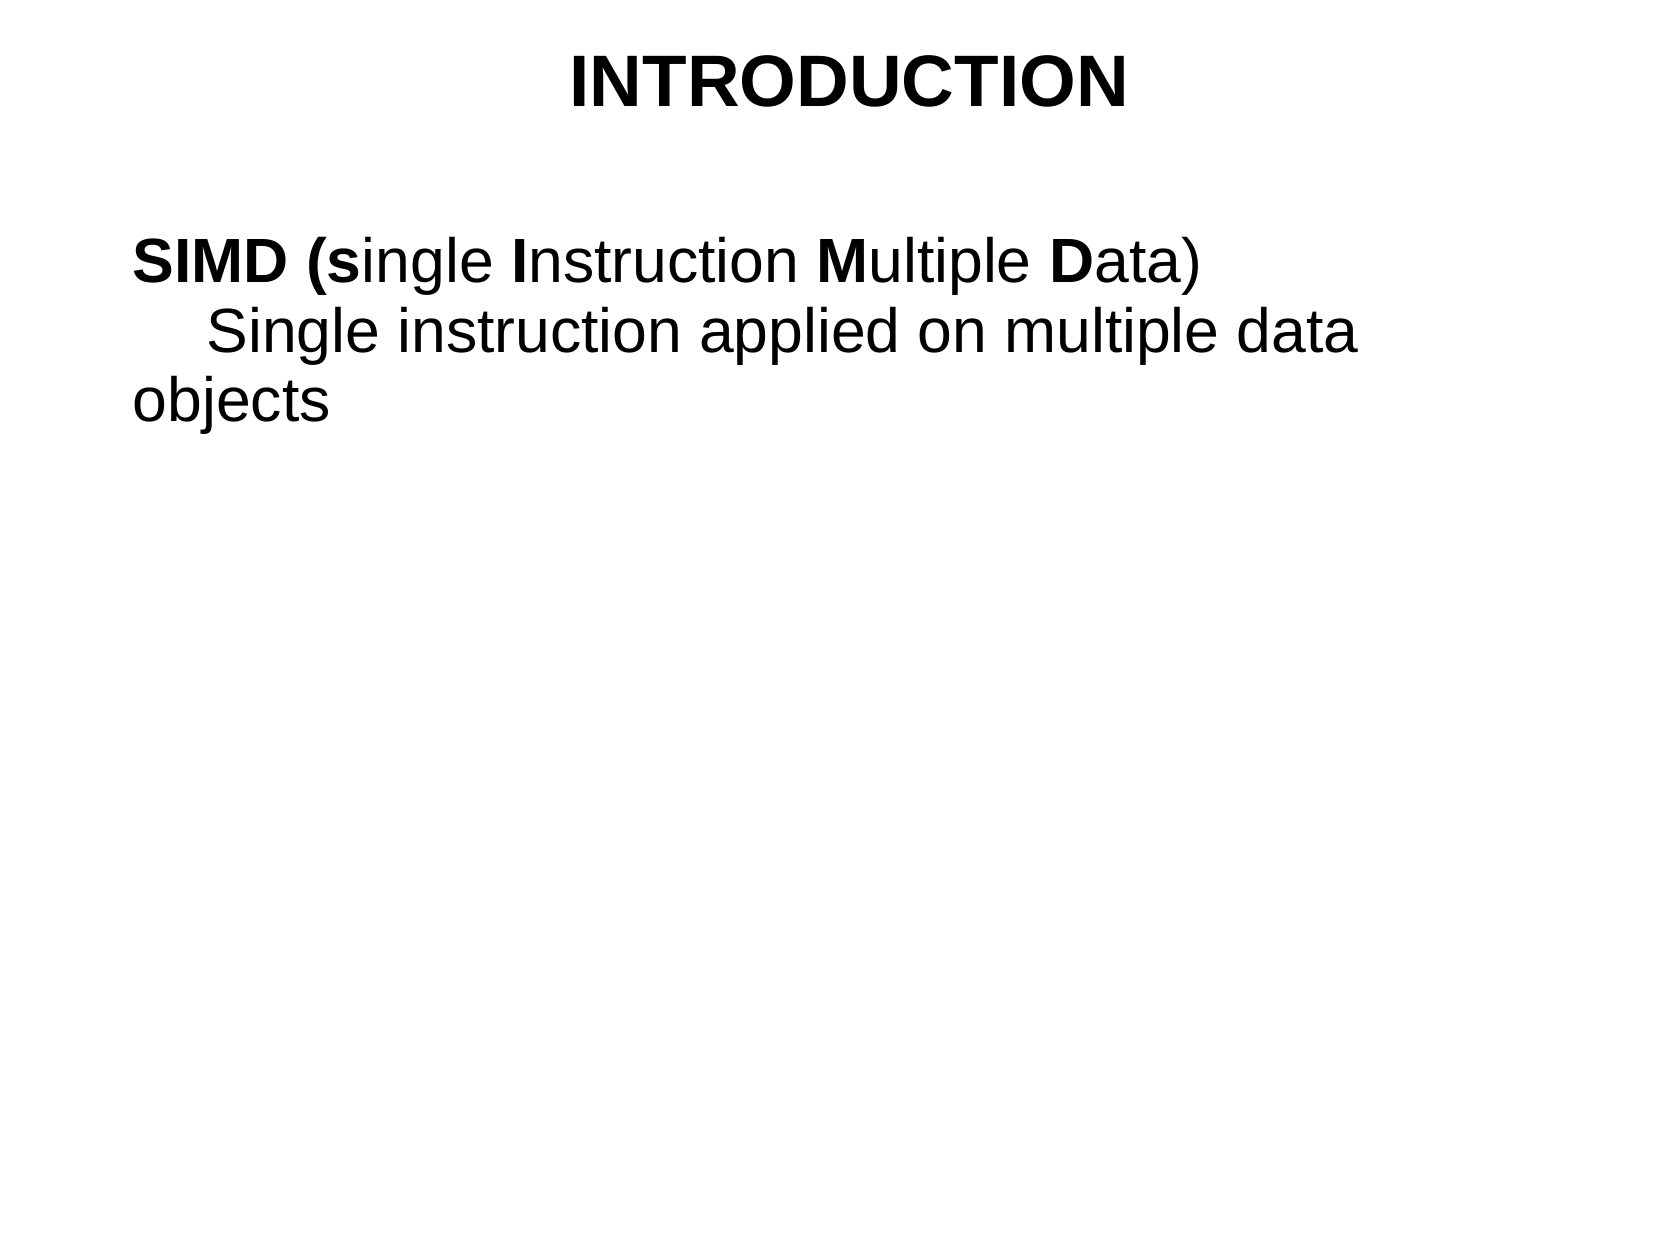

INTRODUCTION
SIMD (single Instruction Multiple Data)
	Single instruction applied on multiple data objects